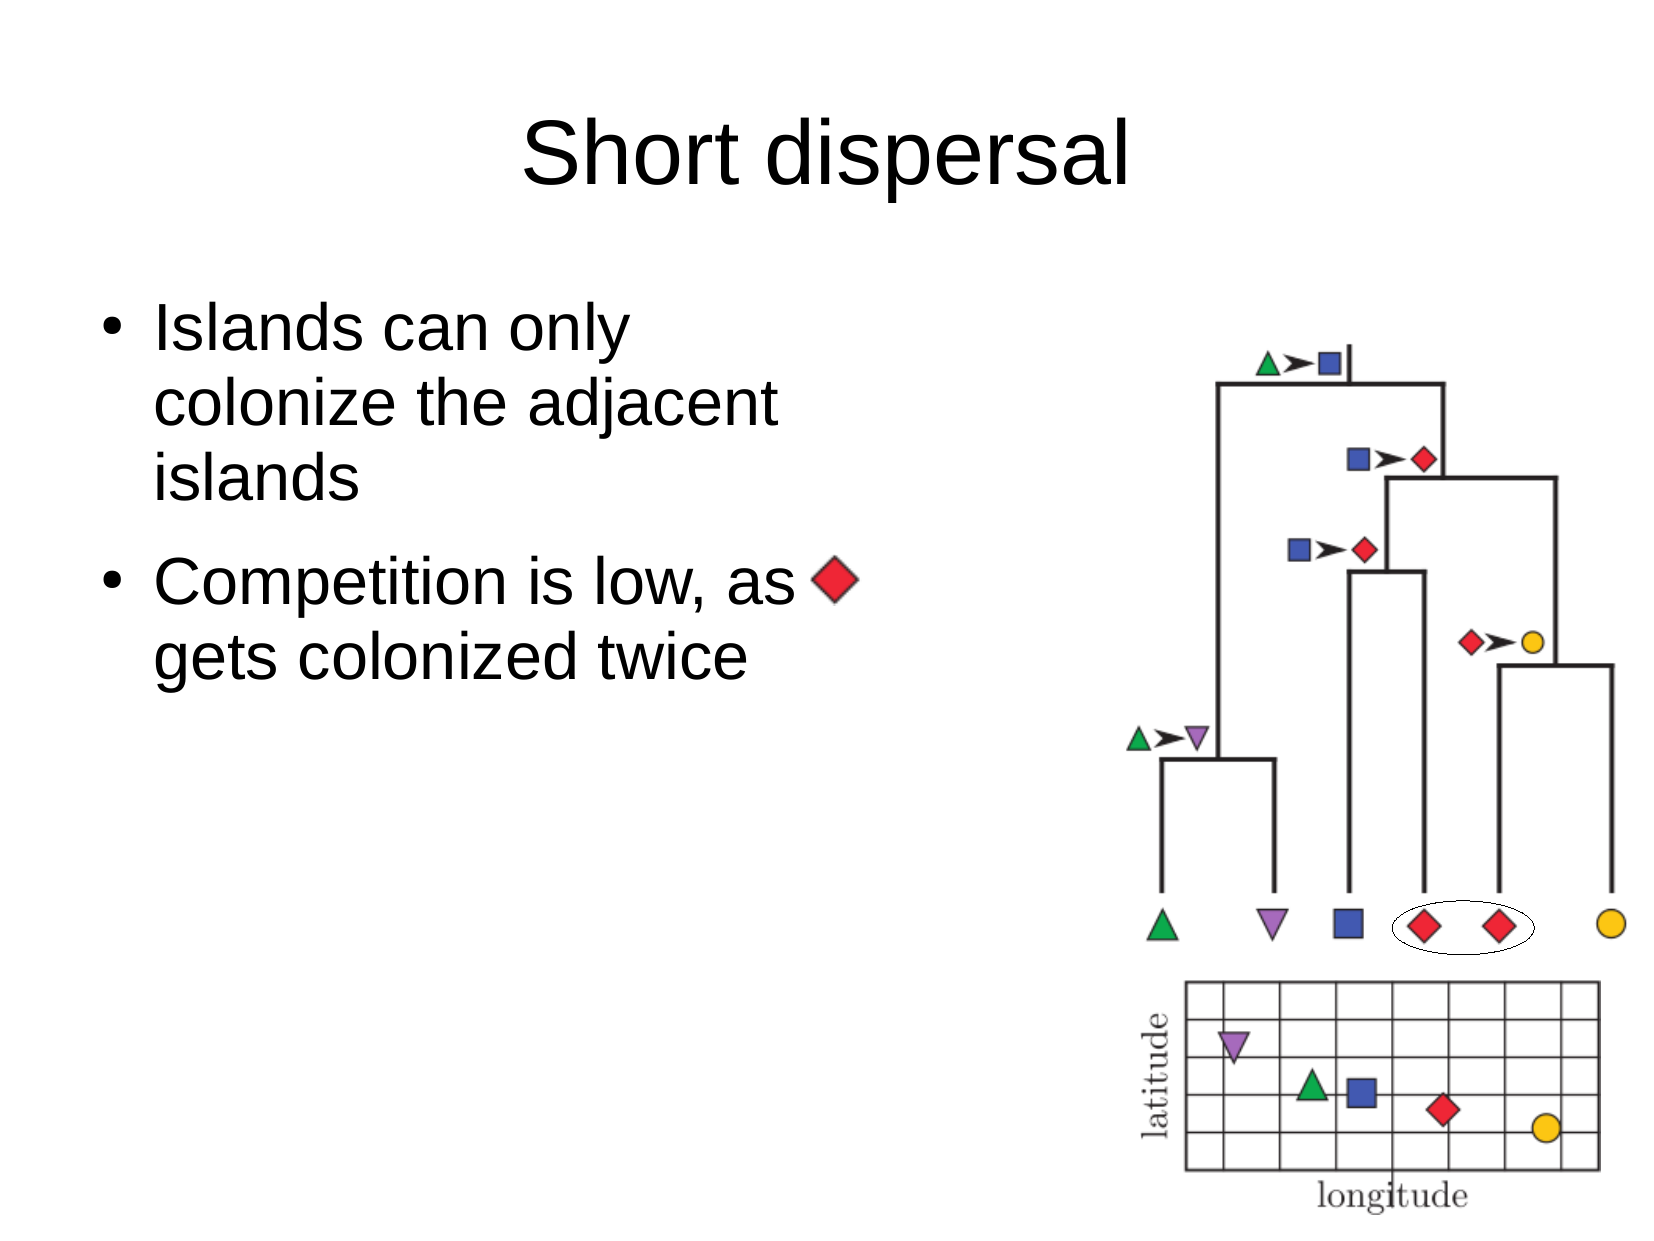

# Short dispersal
Islands can only colonize the adjacent islands
Competition is low, as gets colonized twice